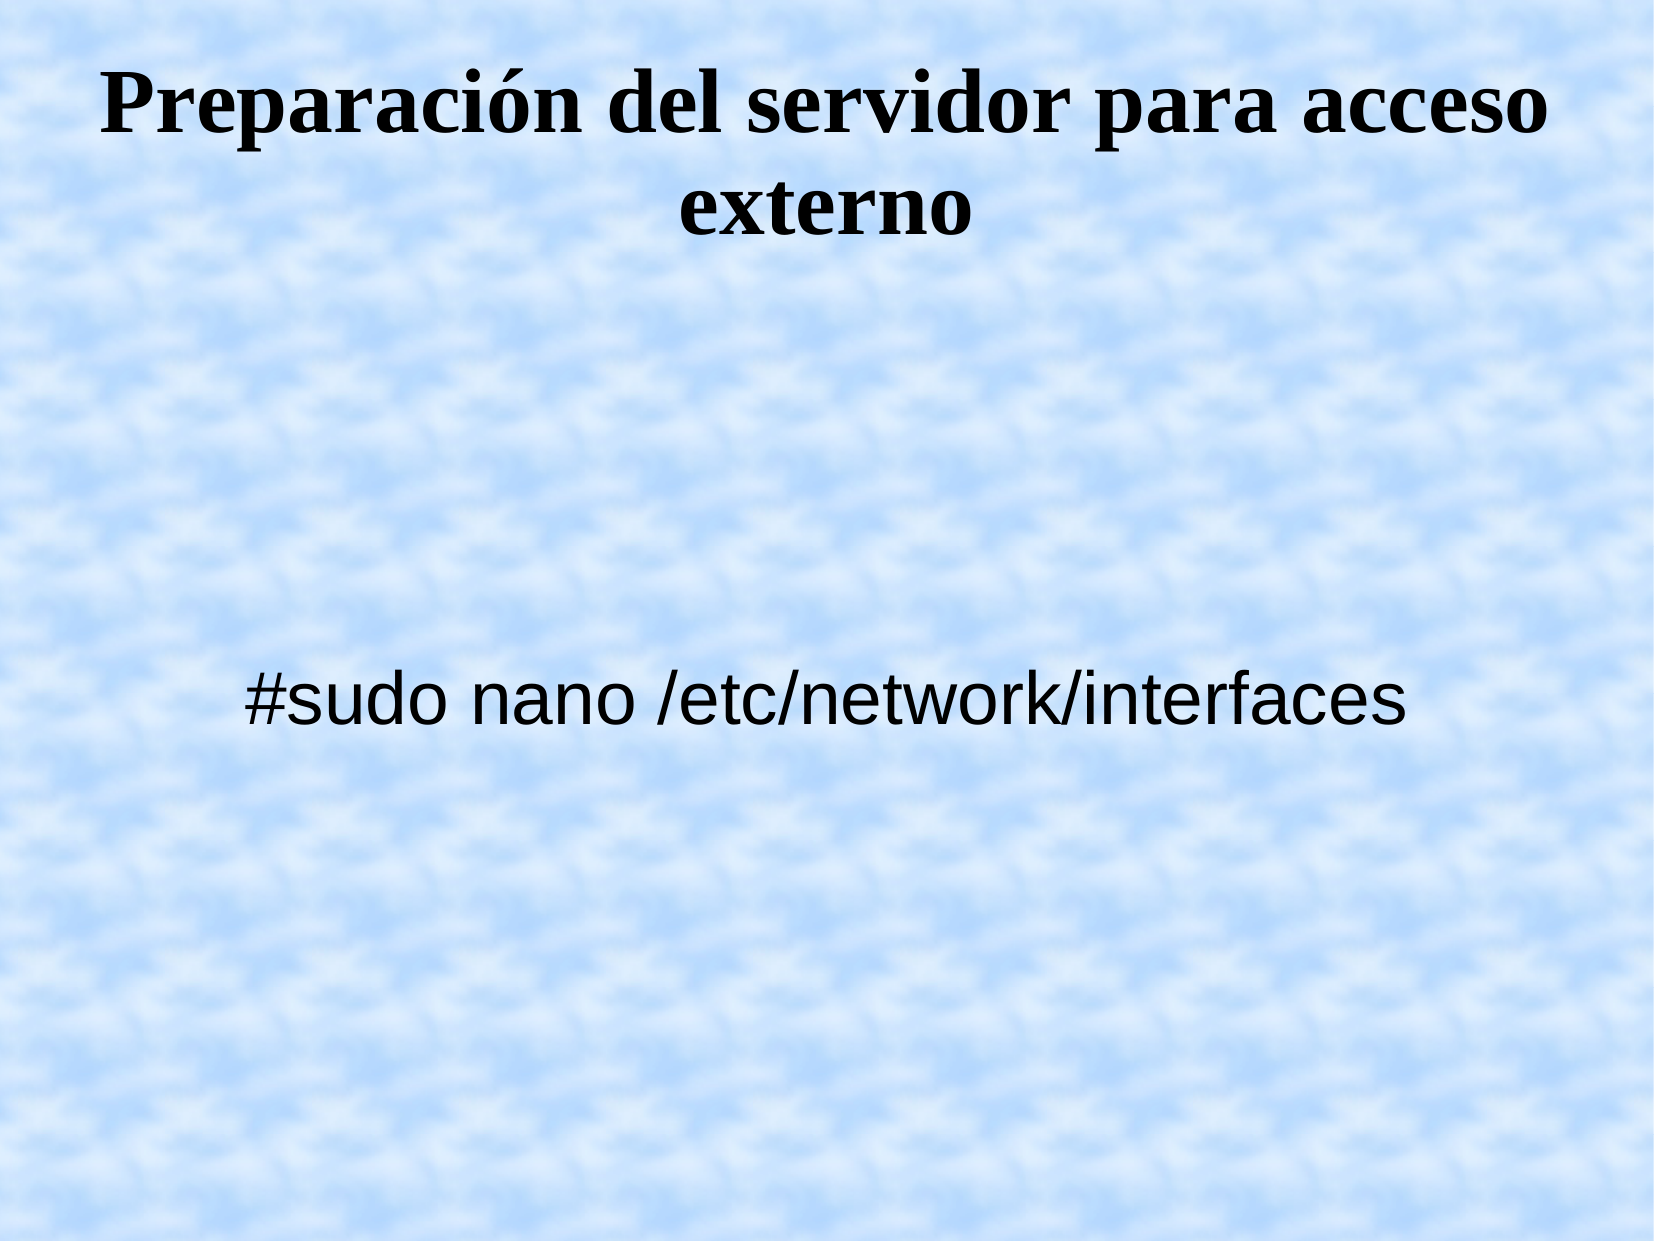

# Preparación del servidor para acceso externo
#sudo nano /etc/network/interfaces